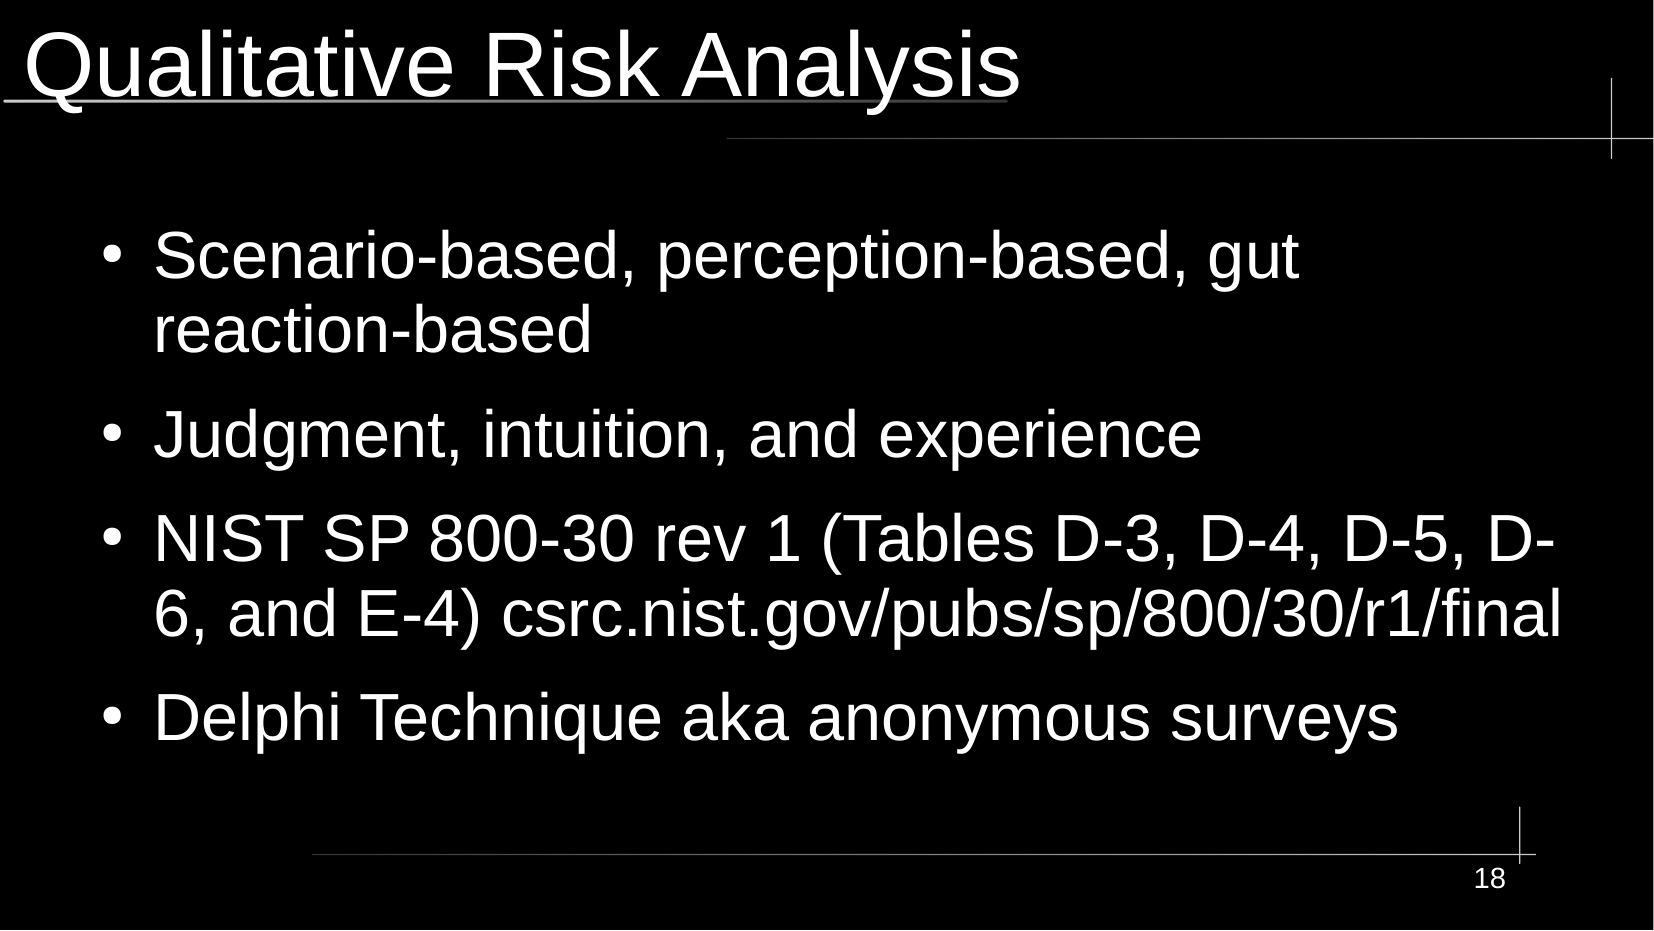

# Qualitative Risk Analysis
Scenario-based, perception-based, gut reaction-based
Judgment, intuition, and experience
NIST SP 800-30 rev 1 (Tables D-3, D-4, D-5, D-6, and E-4) csrc.nist.gov/pubs/sp/800/30/r1/final
Delphi Technique aka anonymous surveys
18